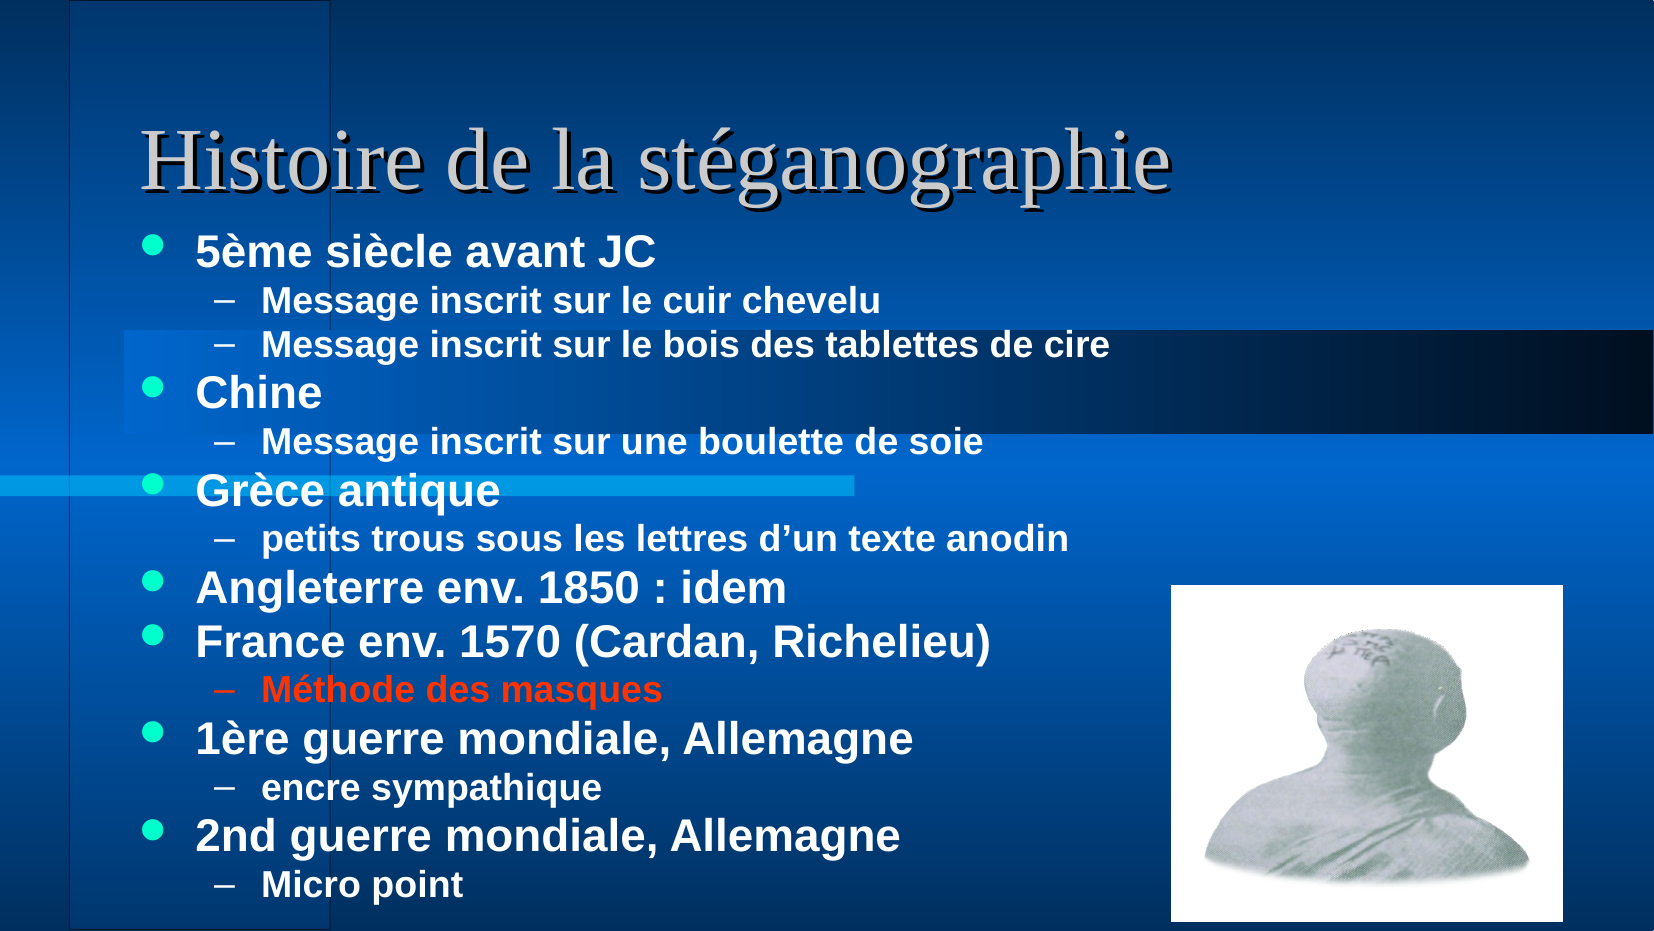

# Histoire de la stéganographie
5ème siècle avant JC
Message inscrit sur le cuir chevelu
Message inscrit sur le bois des tablettes de cire
Chine
Message inscrit sur une boulette de soie
Grèce antique
petits trous sous les lettres d’un texte anodin
Angleterre env. 1850 : idem
France env. 1570 (Cardan, Richelieu)
Méthode des masques
1ère guerre mondiale, Allemagne
encre sympathique
2nd guerre mondiale, Allemagne
Micro point